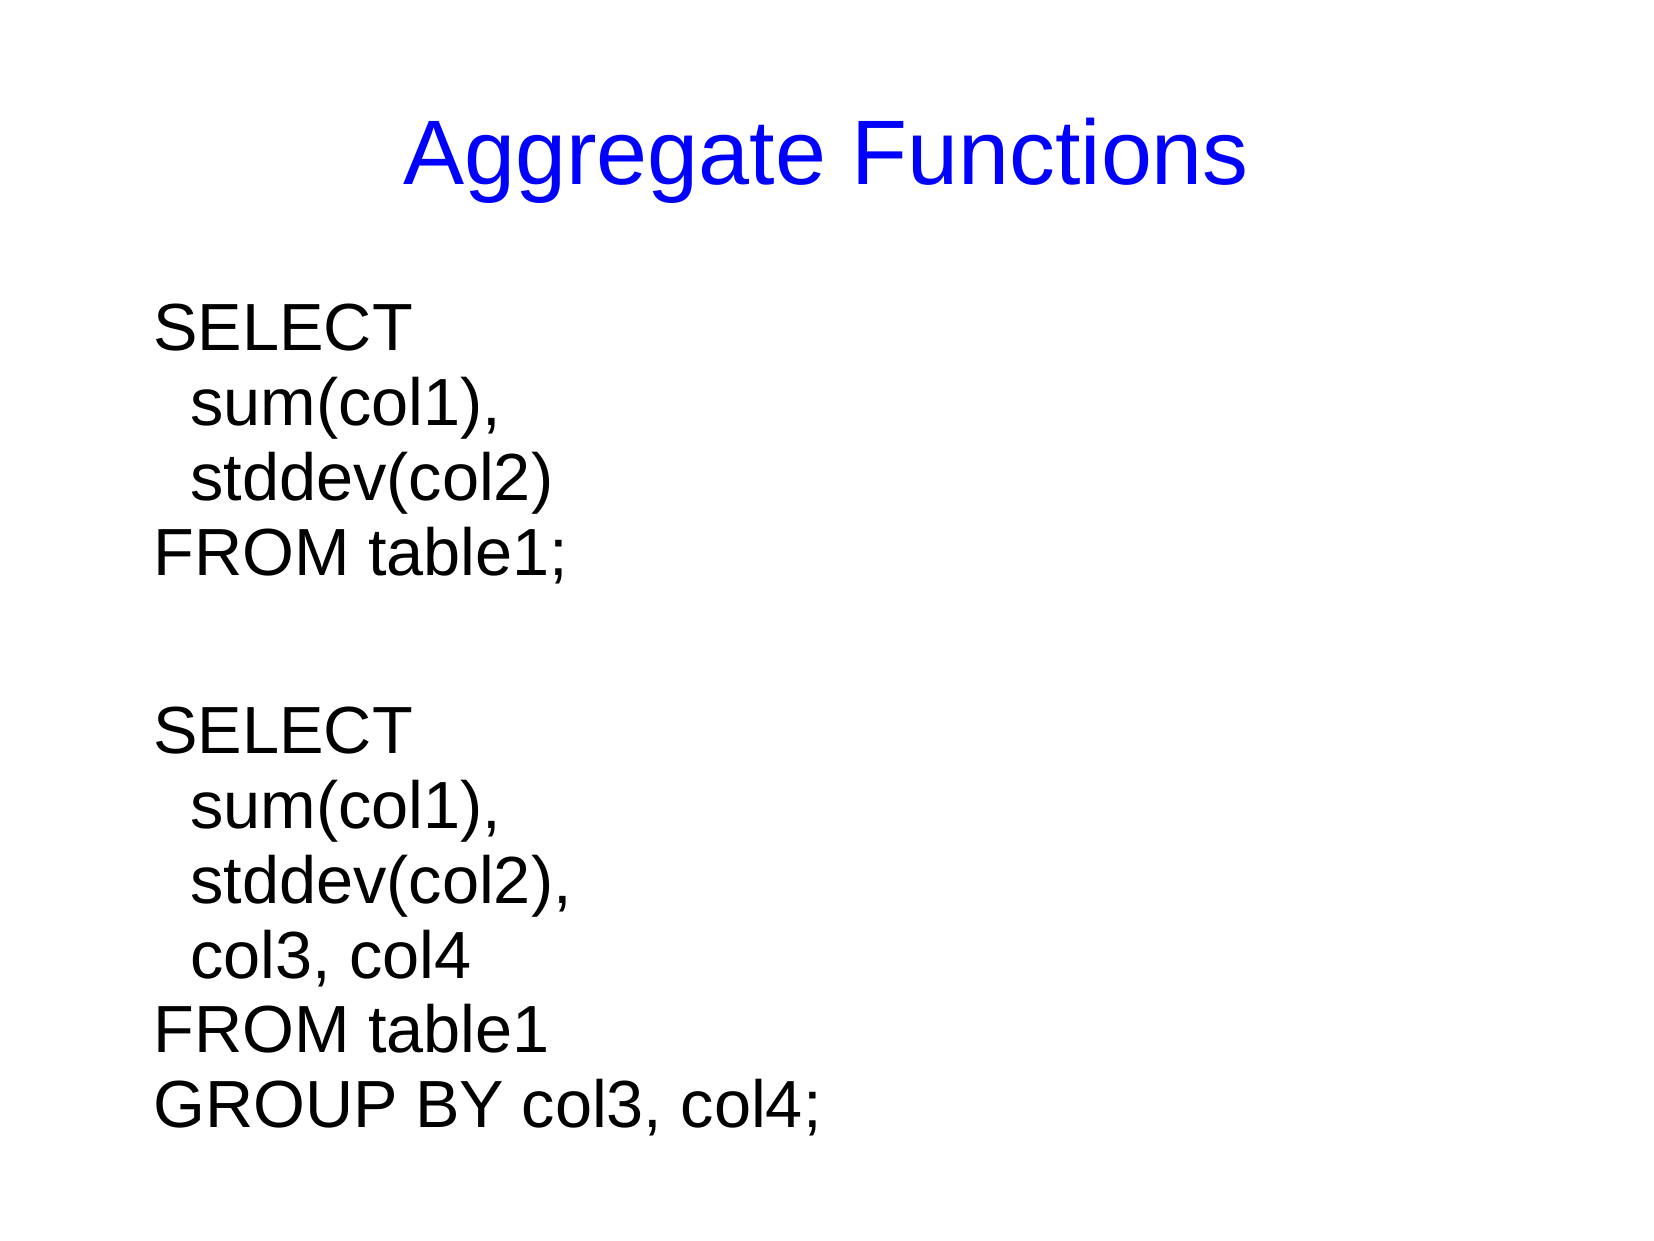

# Aggregate Functions
SELECT
 sum(col1),
 stddev(col2)
FROM table1;
SELECT
 sum(col1),
 stddev(col2),
 col3, col4
FROM table1
GROUP BY col3, col4;